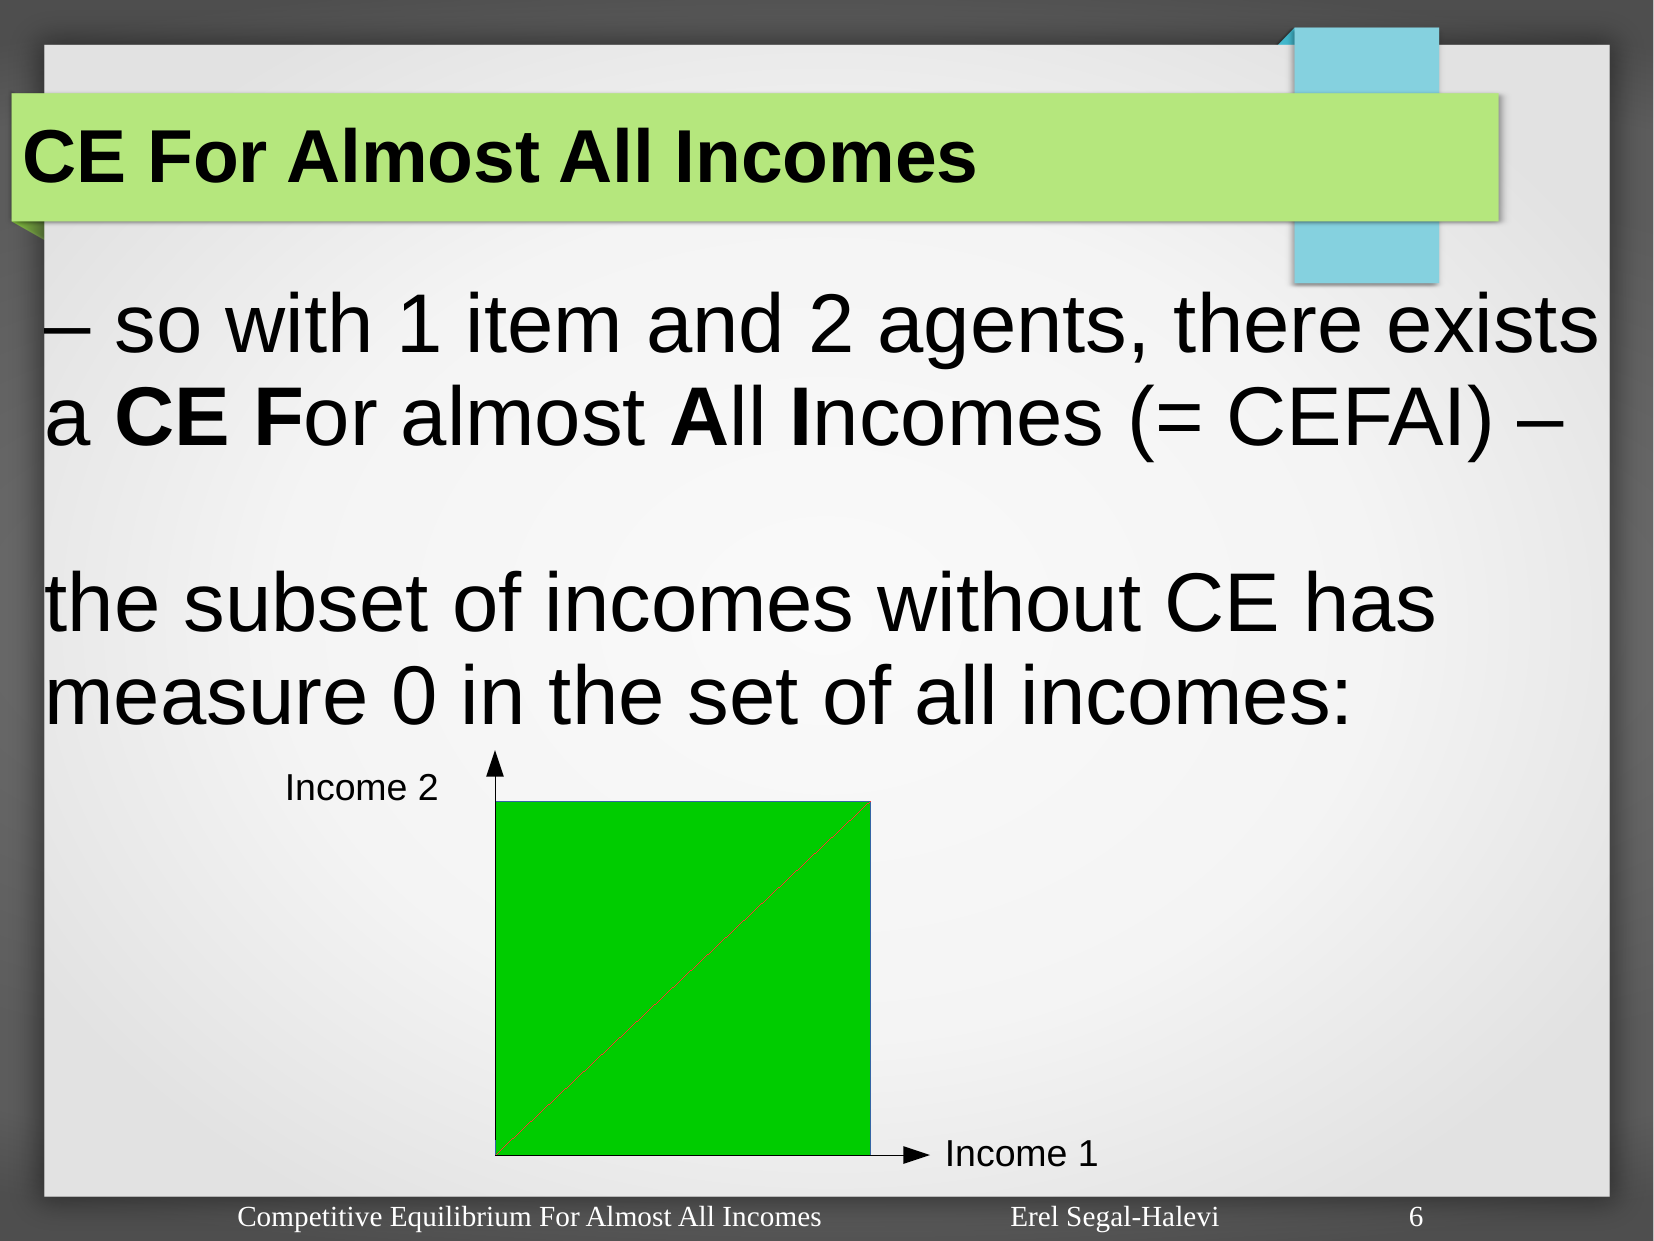

# CE For Almost All Incomes
– so with 1 item and 2 agents, there exists a CE For almost All Incomes (= CEFAI) –
the subset of incomes without CE has measure 0 in the set of all incomes:
Income 2
Income 1